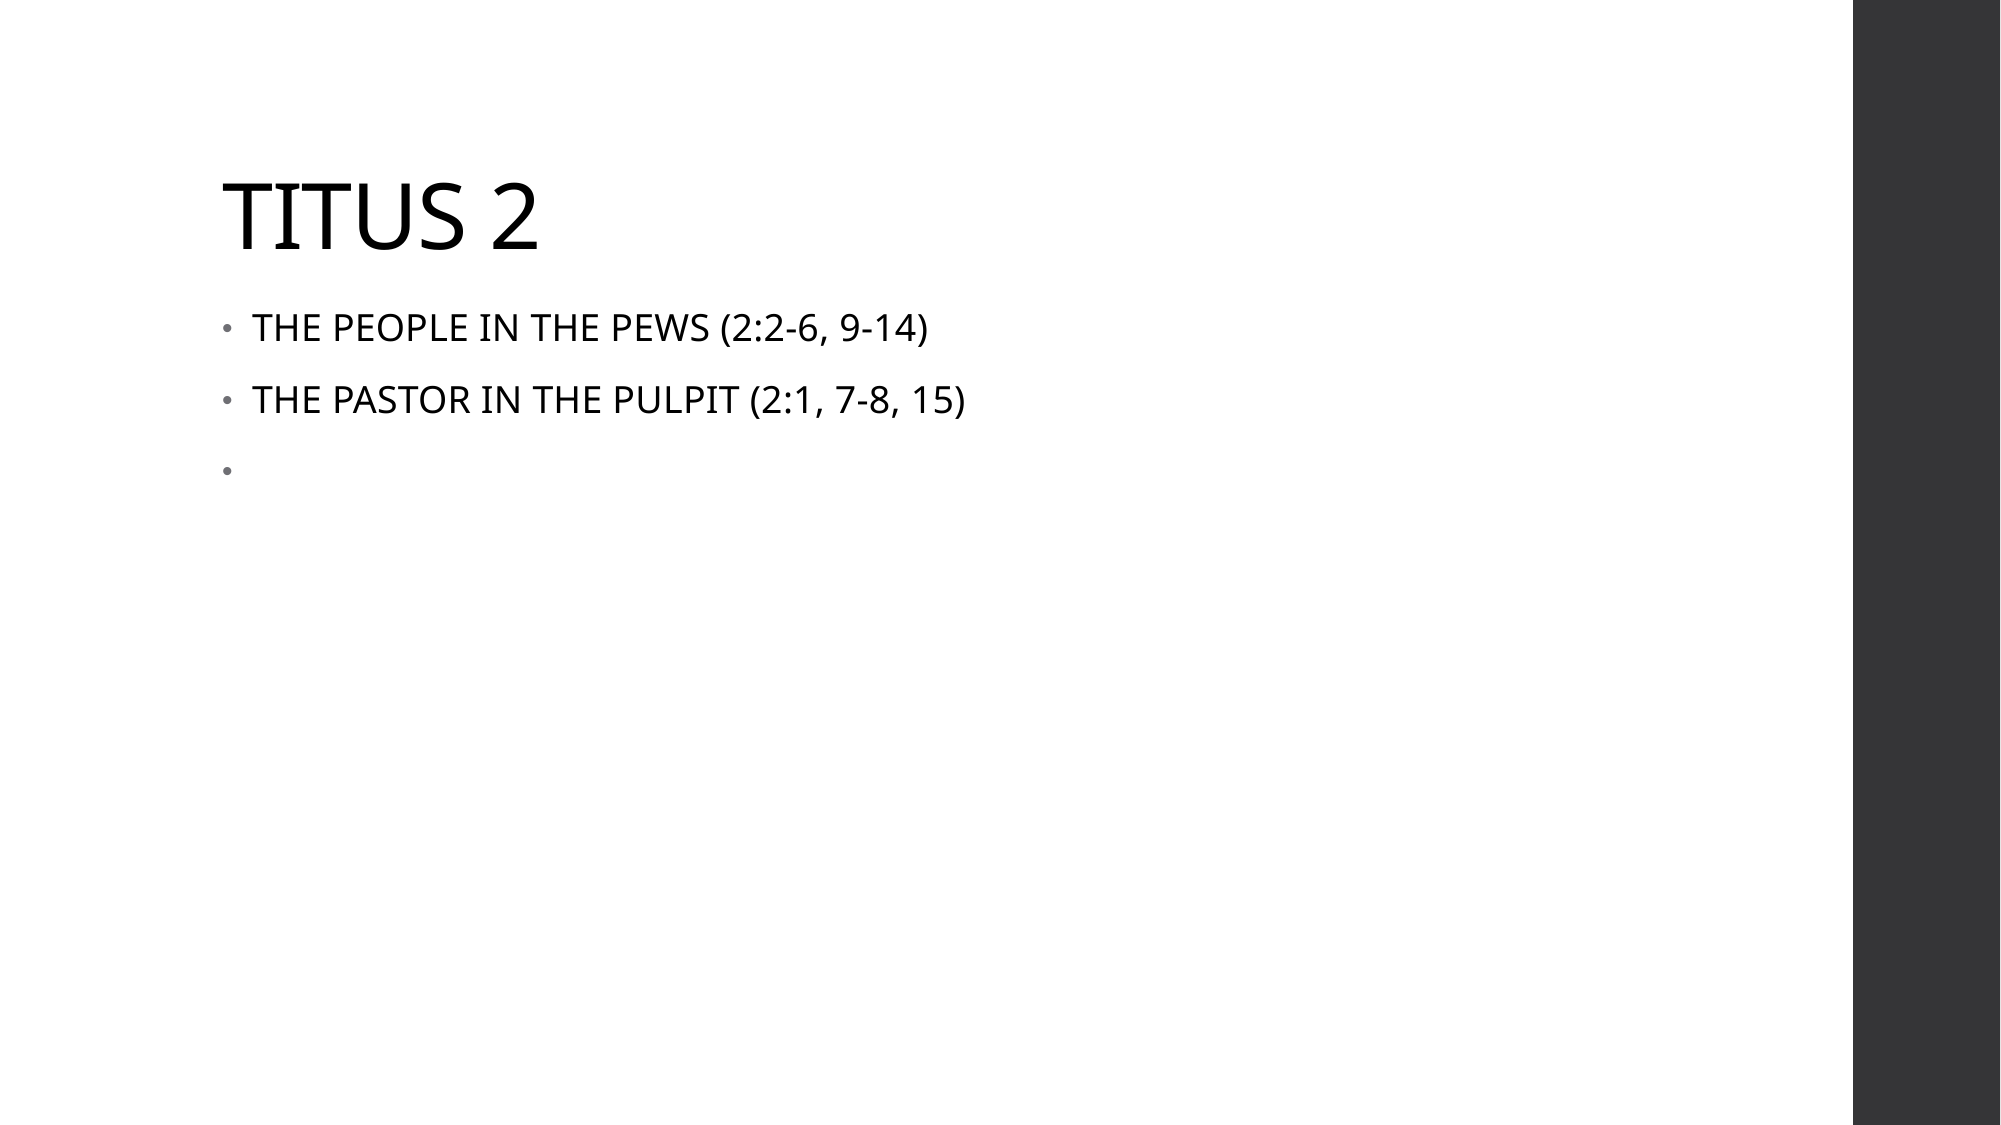

# TITUS 2
THE PEOPLE IN THE PEWS (2:2-6, 9-14)
THE PASTOR IN THE PULPIT (2:1, 7-8, 15)